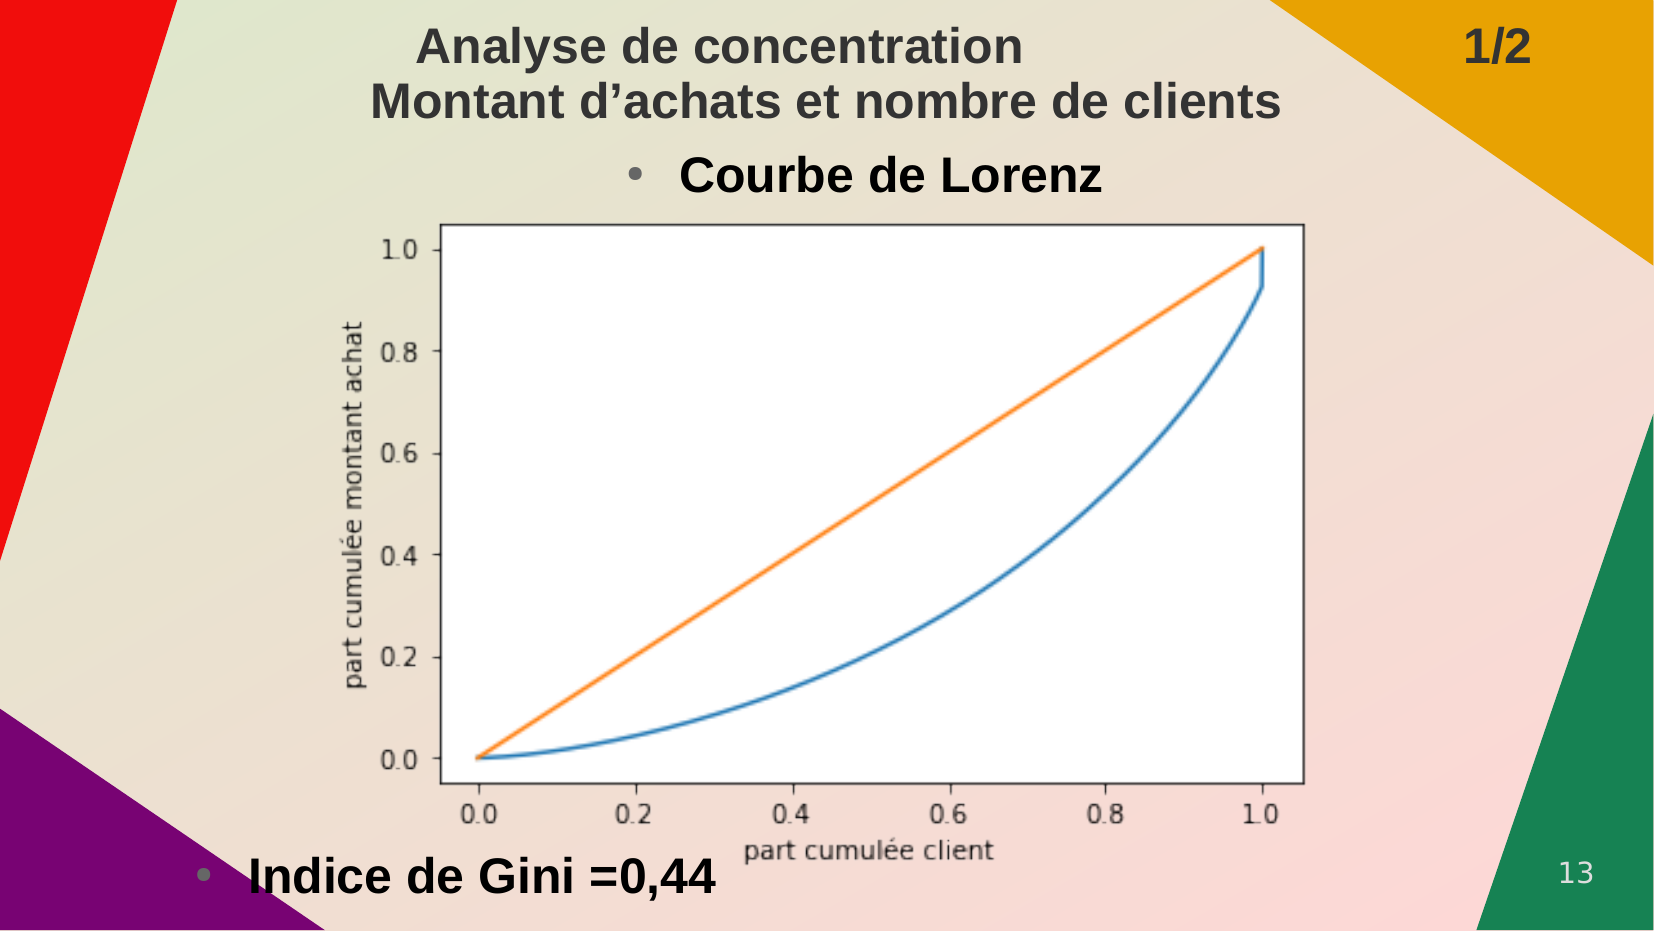

# Analyse de concentration 						 1/2 Montant d’achats et nombre de clients
Courbe de Lorenz
Indice de Gini =0,44
13